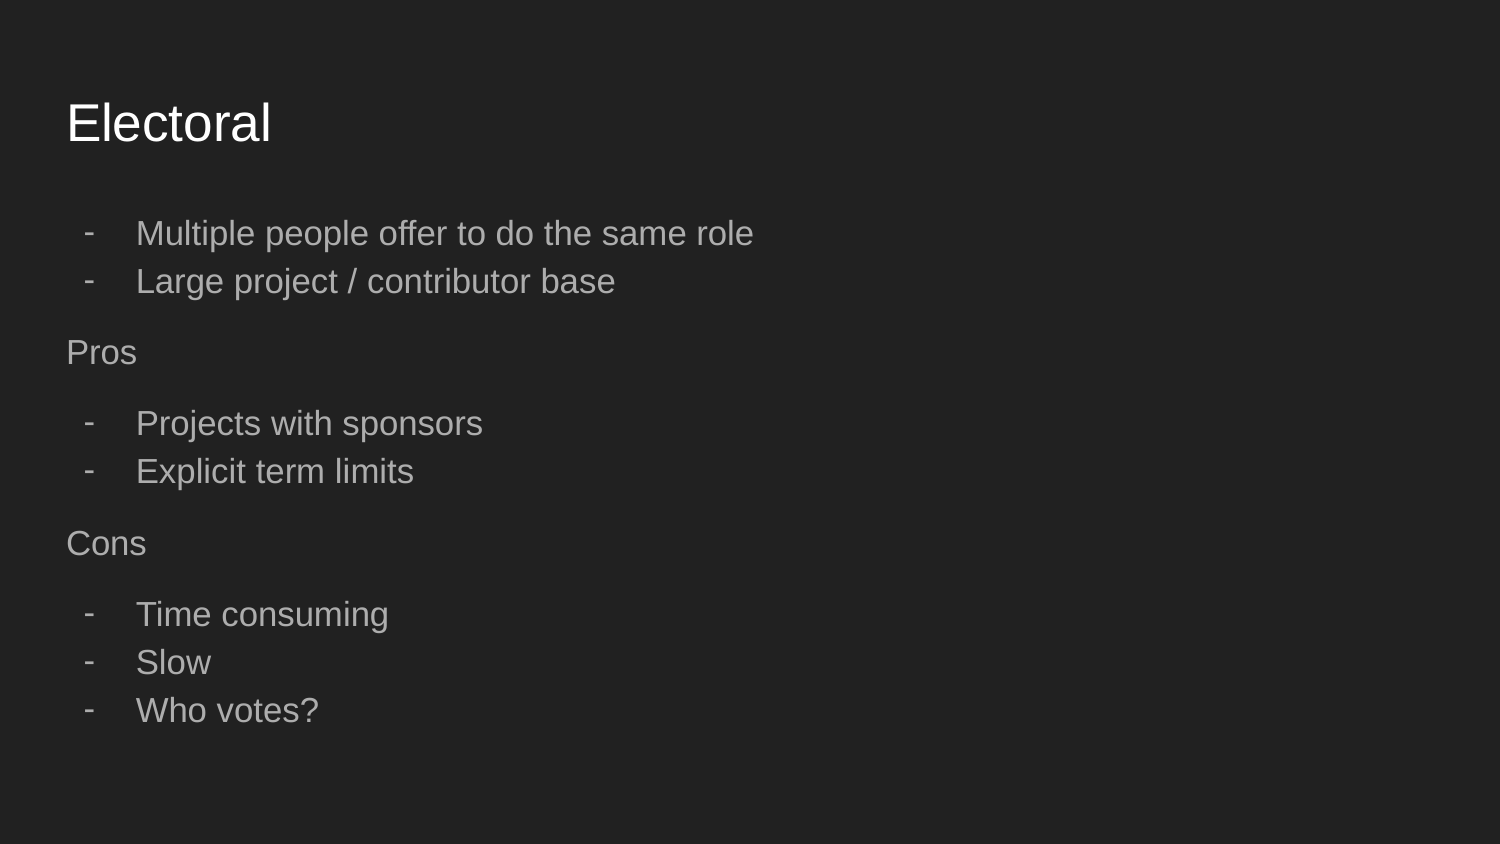

# Electoral
Multiple people offer to do the same role
Large project / contributor base
Pros
Projects with sponsors
Explicit term limits
Cons
Time consuming
Slow
Who votes?